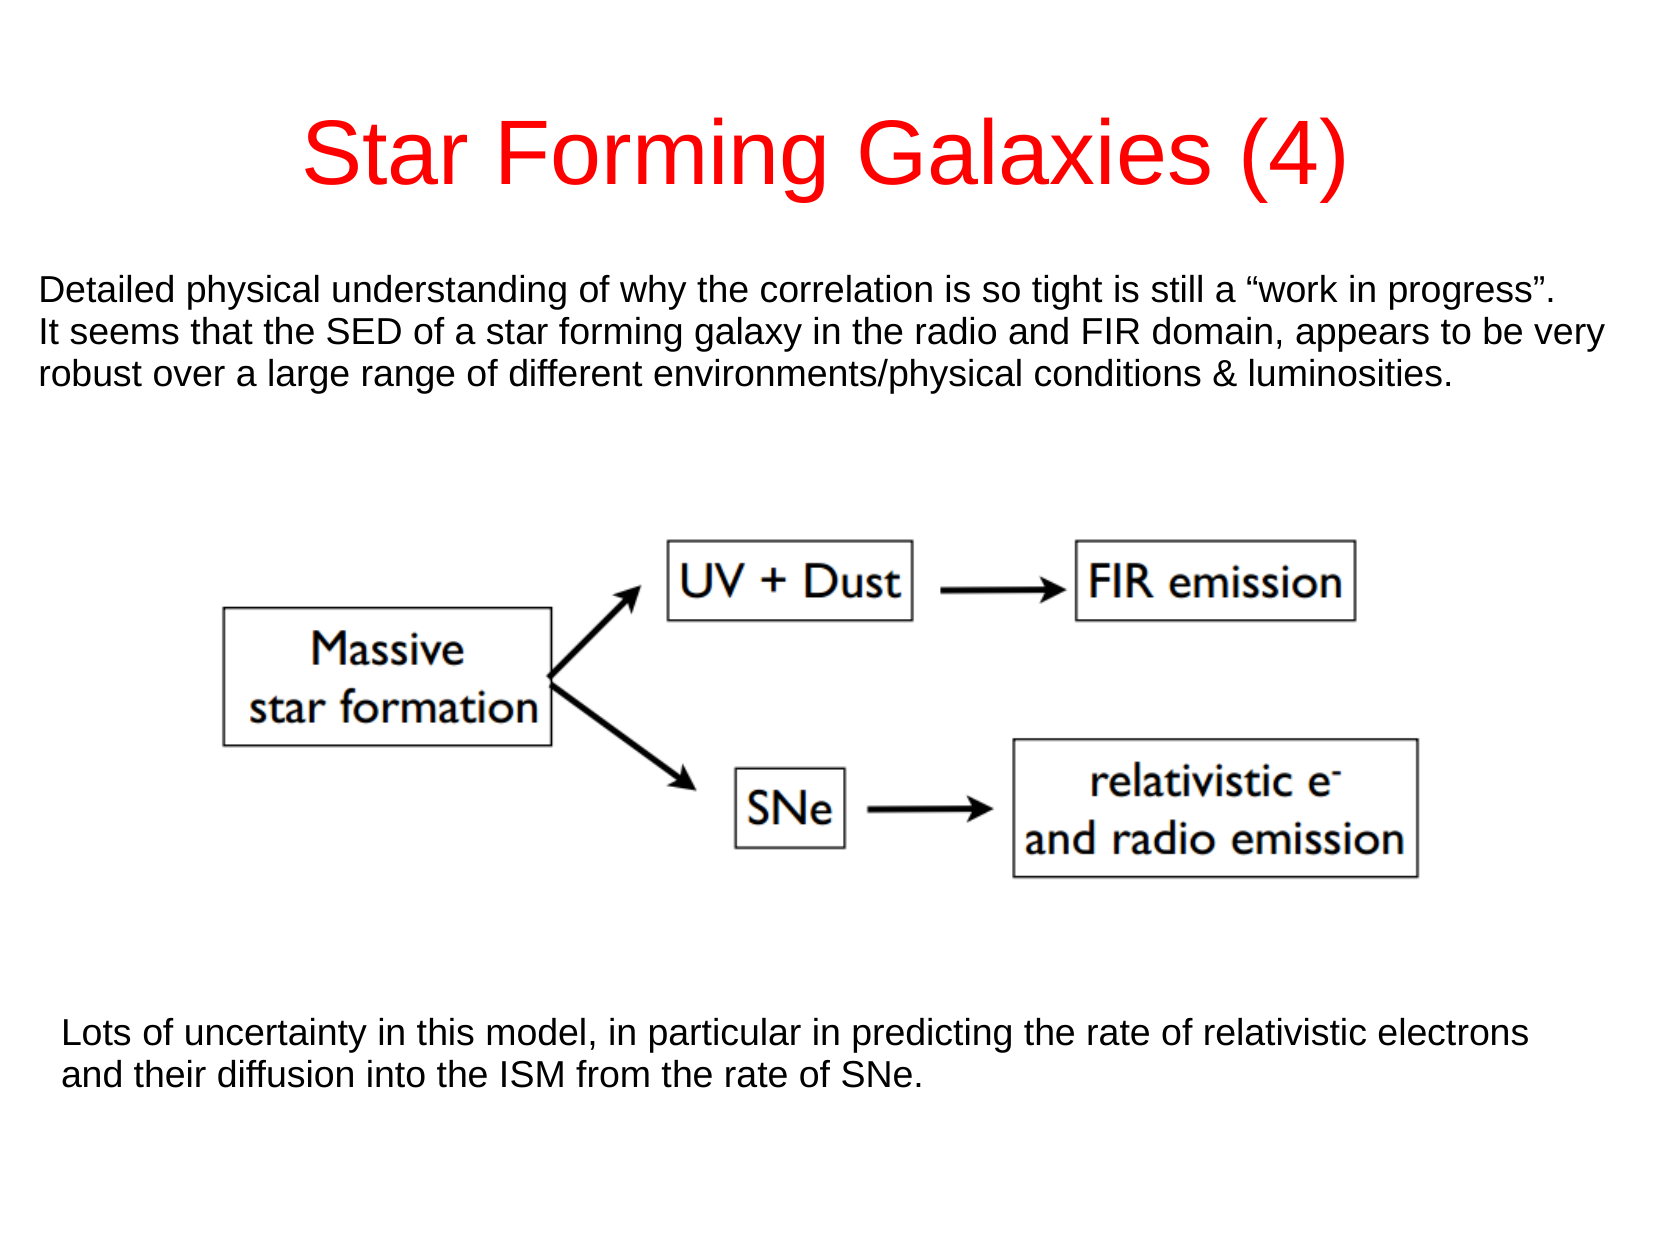

# Star Forming Galaxies (4)
Detailed physical understanding of why the correlation is so tight is still a “work in progress”.
It seems that the SED of a star forming galaxy in the radio and FIR domain, appears to be very
robust over a large range of different environments/physical conditions & luminosities.
Lots of uncertainty in this model, in particular in predicting the rate of relativistic electrons and their diffusion into the ISM from the rate of SNe.